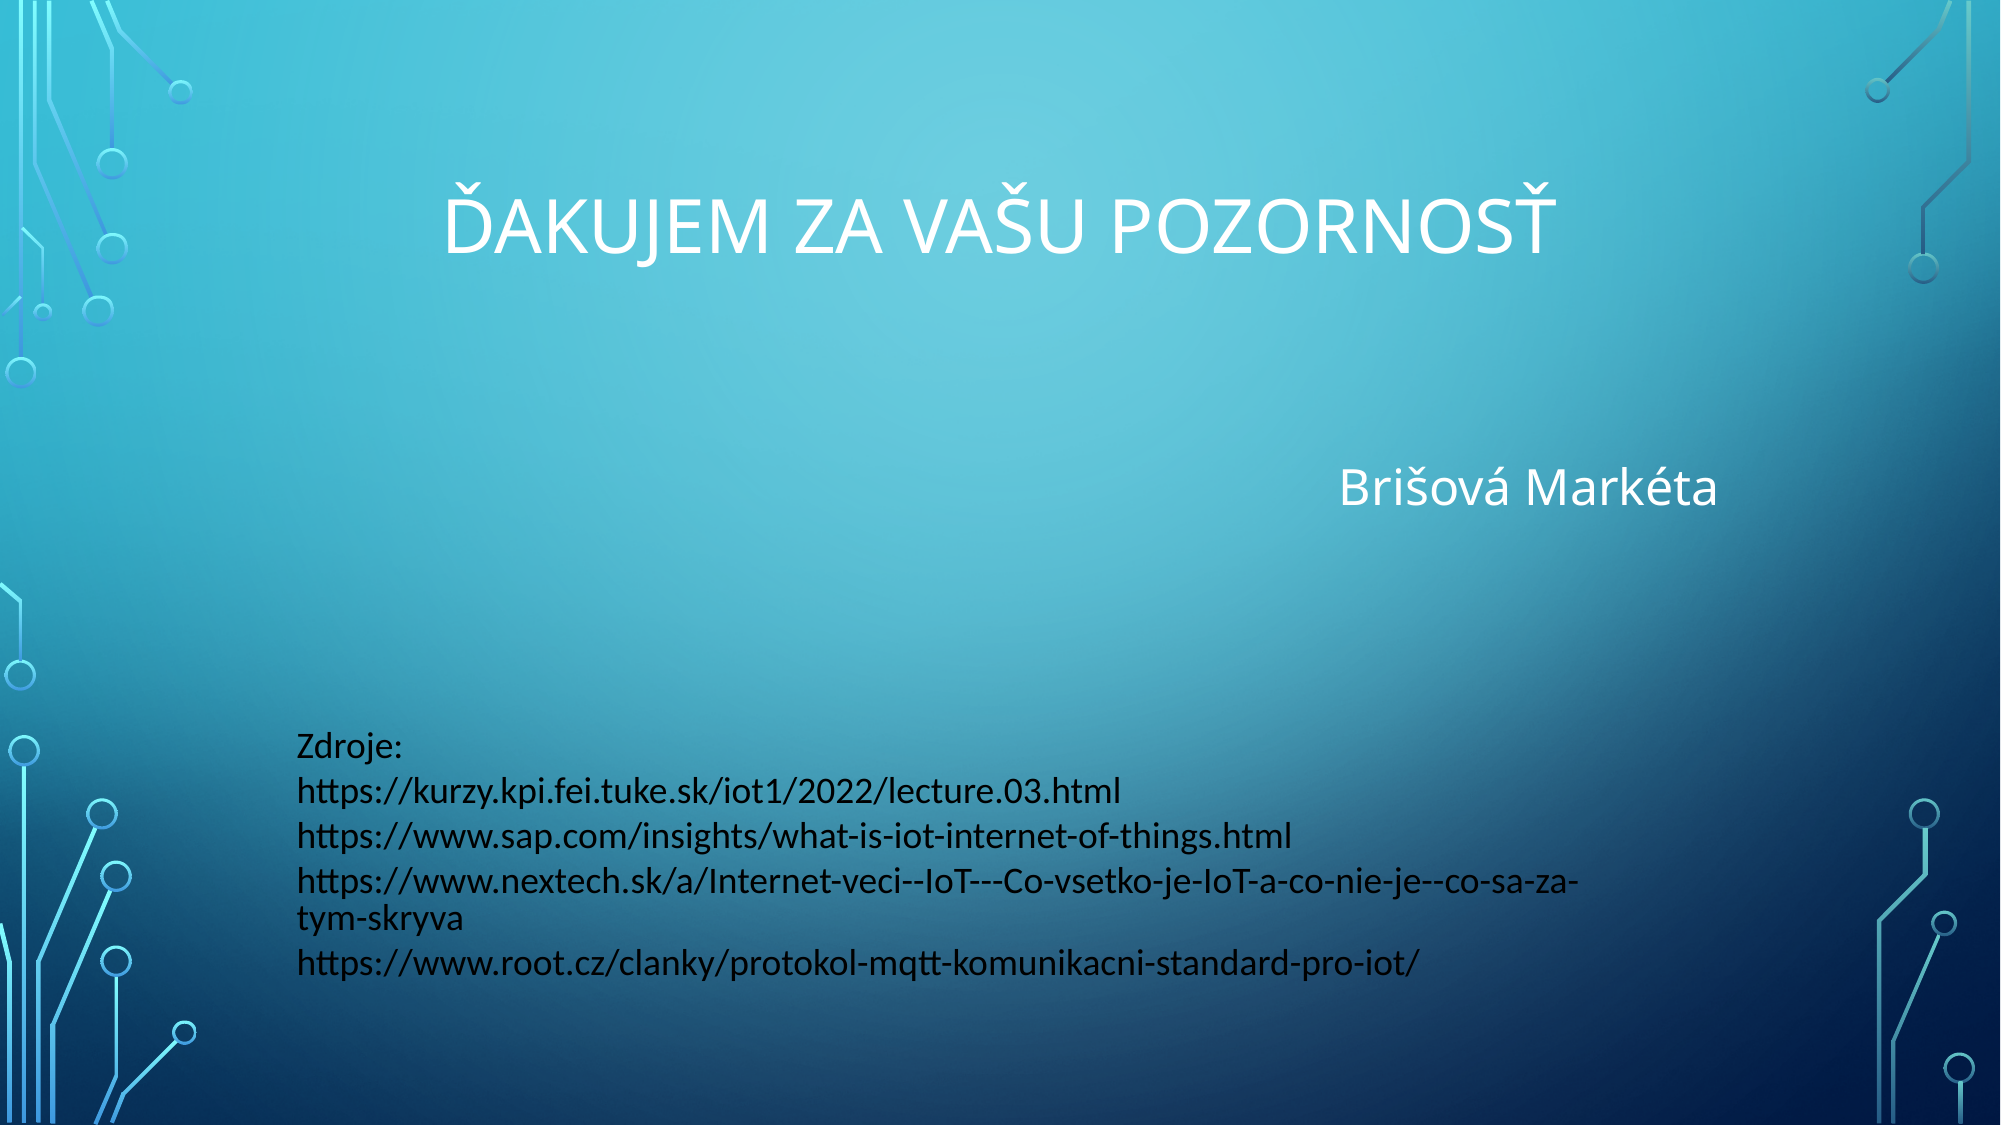

# Ďakujem za vašu pozornosť
Brišová Markéta
Zdroje:
https://kurzy.kpi.fei.tuke.sk/iot1/2022/lecture.03.html
https://www.sap.com/insights/what-is-iot-internet-of-things.html
https://www.nextech.sk/a/Internet-veci--IoT---Co-vsetko-je-IoT-a-co-nie-je--co-sa-za-tym-skryva
https://www.root.cz/clanky/protokol-mqtt-komunikacni-standard-pro-iot/